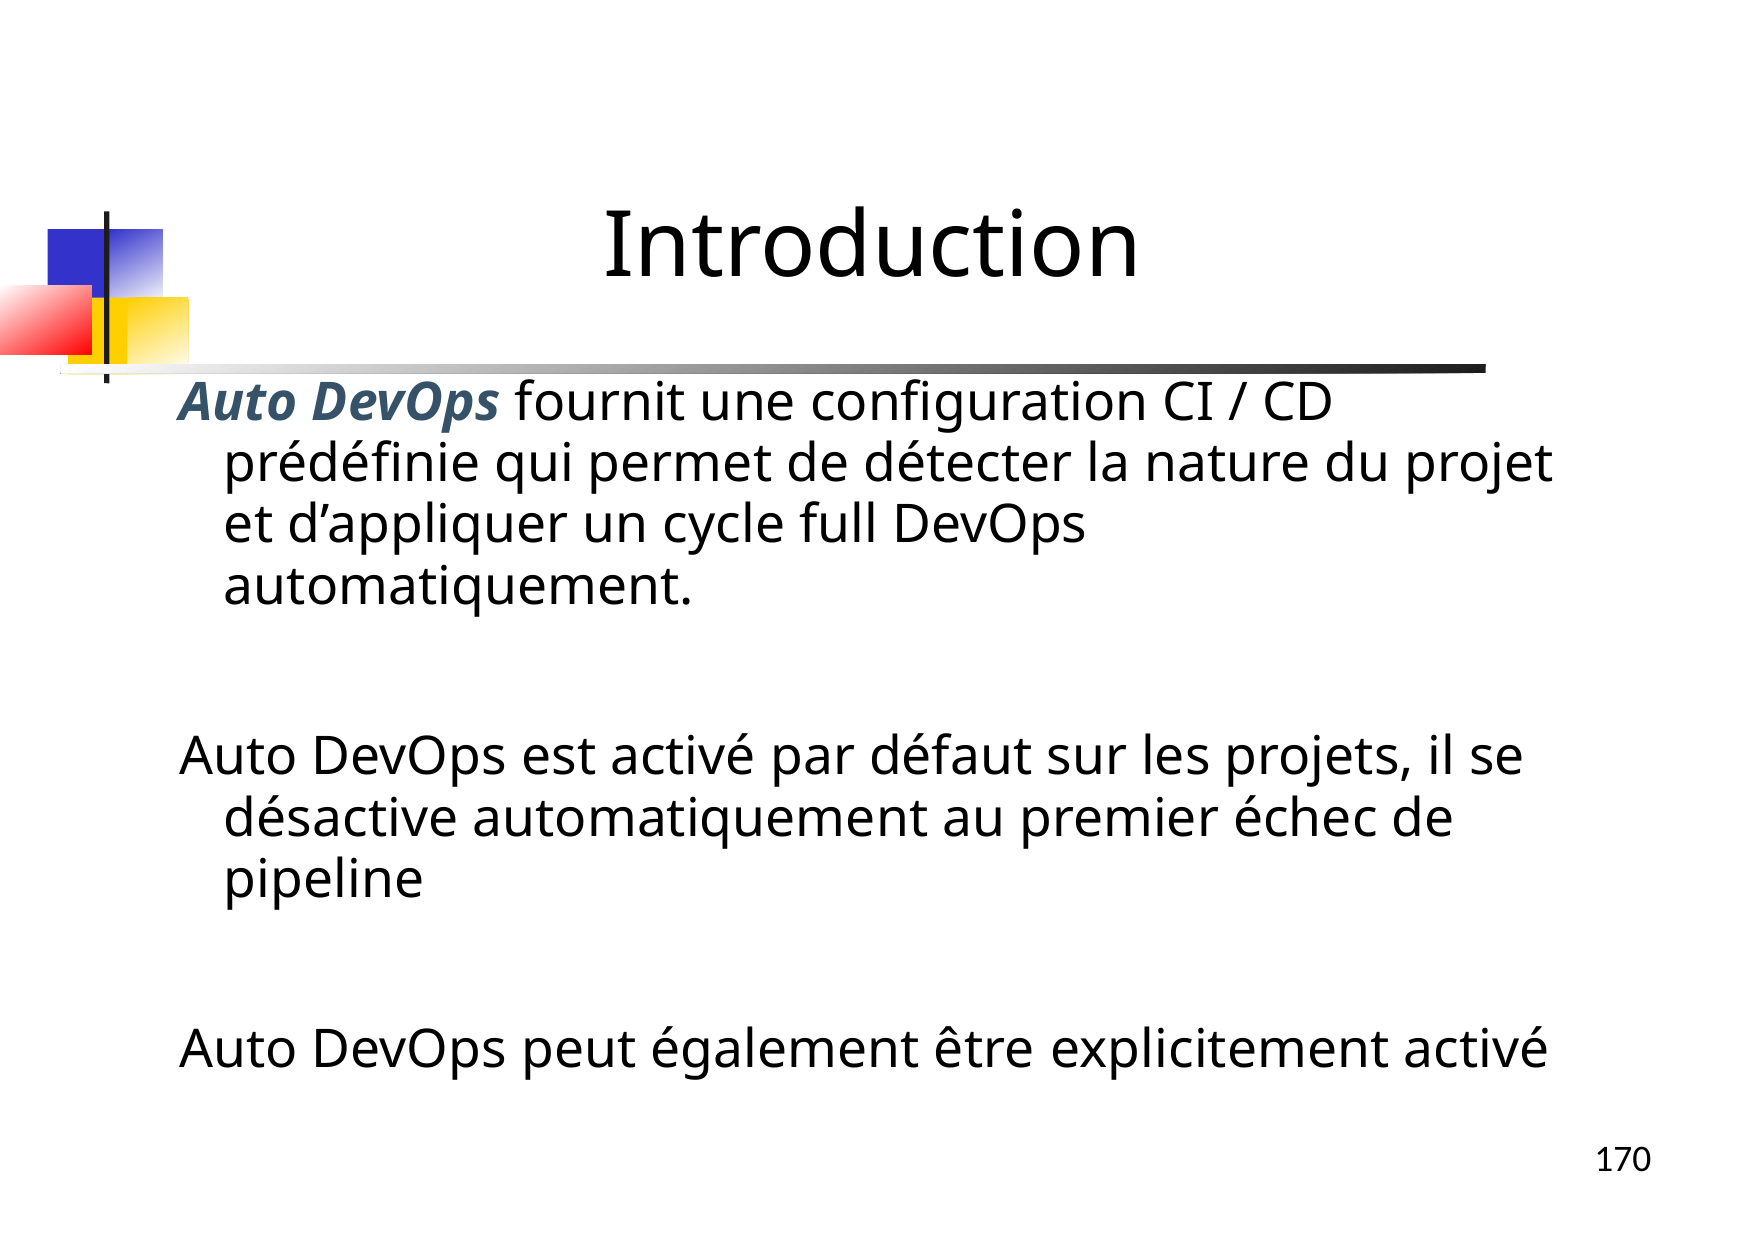

# Introduction
Auto DevOps fournit une configuration CI / CD prédéfinie qui permet de détecter la nature du projet et d’appliquer un cycle full DevOps automatiquement.
Auto DevOps est activé par défaut sur les projets, il se désactive automatiquement au premier échec de pipeline
Auto DevOps peut également être 	explicitement activé